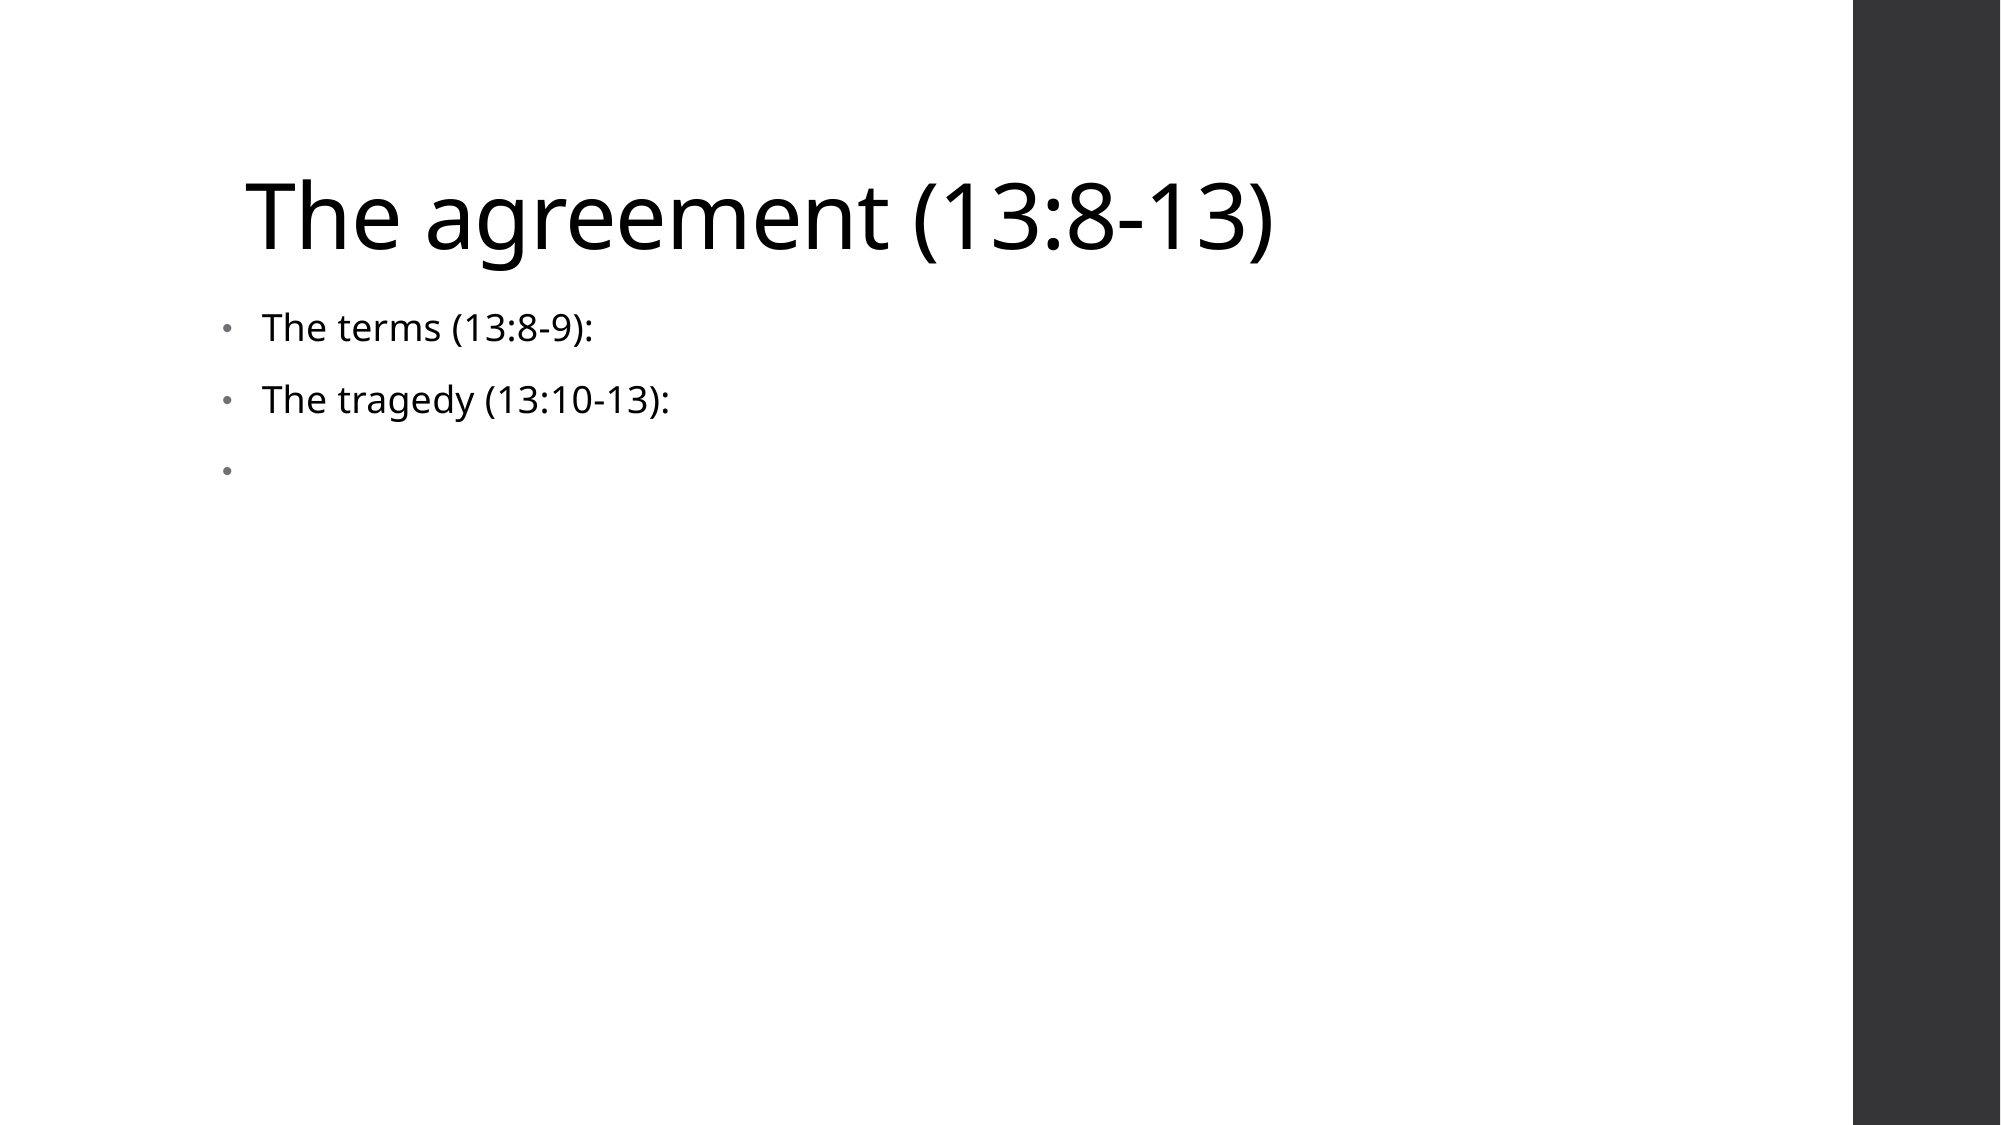

# The agreement (13:8-13)
 The terms (13:8-9):
 The tragedy (13:10-13):